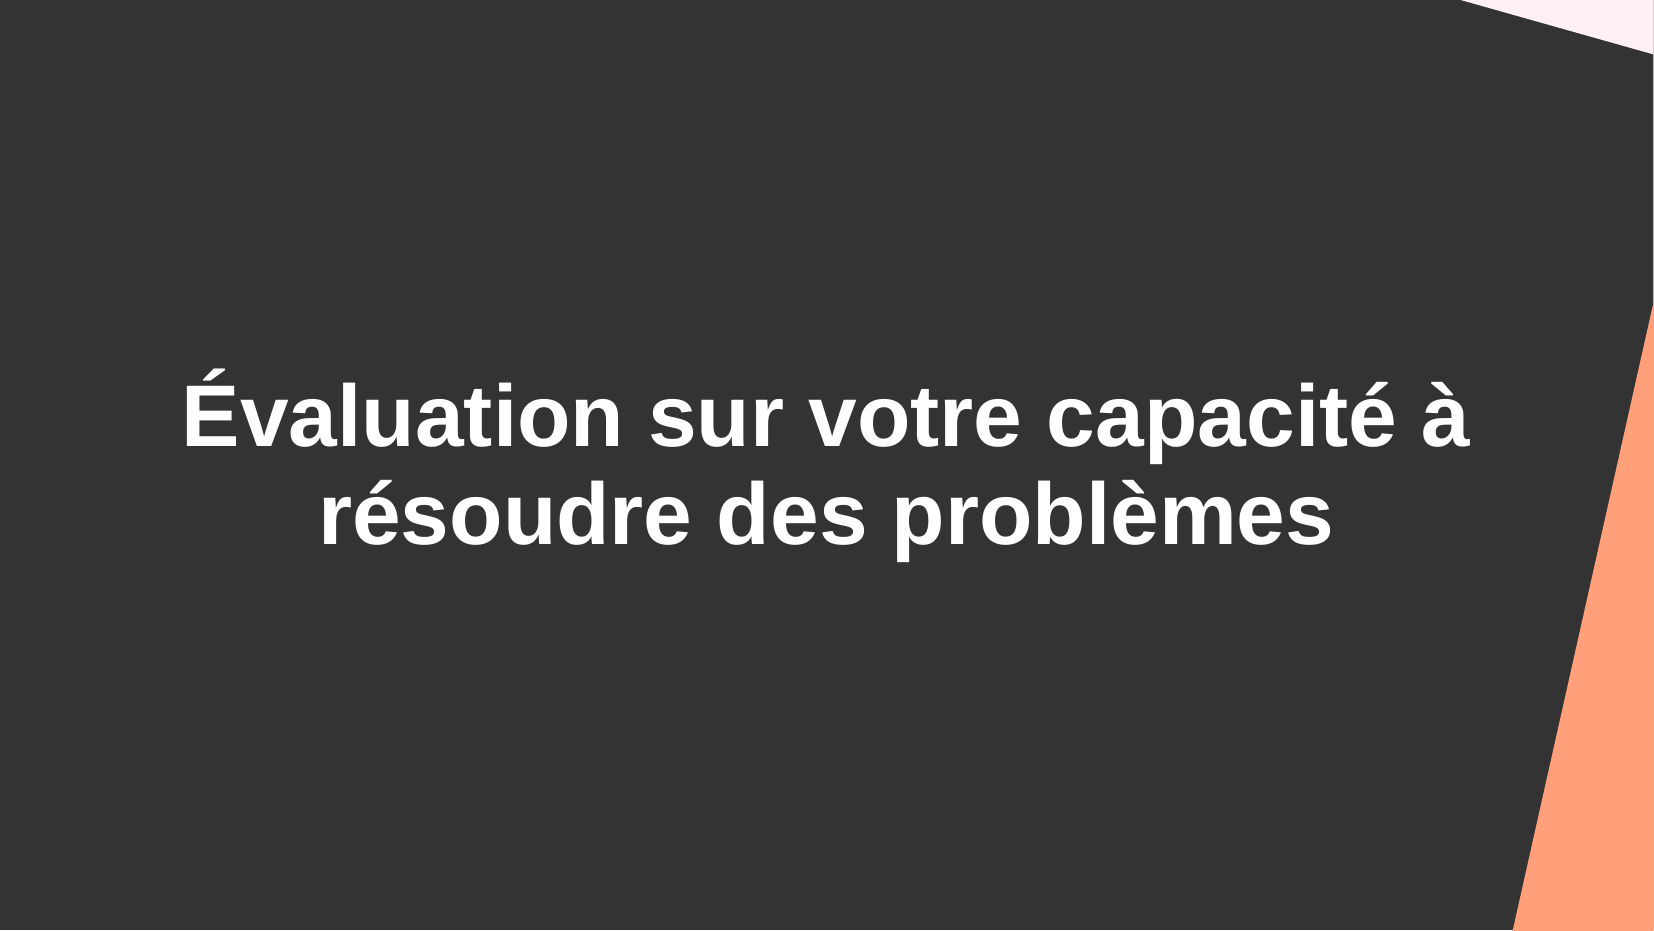

# Évaluation sur votre capacité à résoudre des problèmes